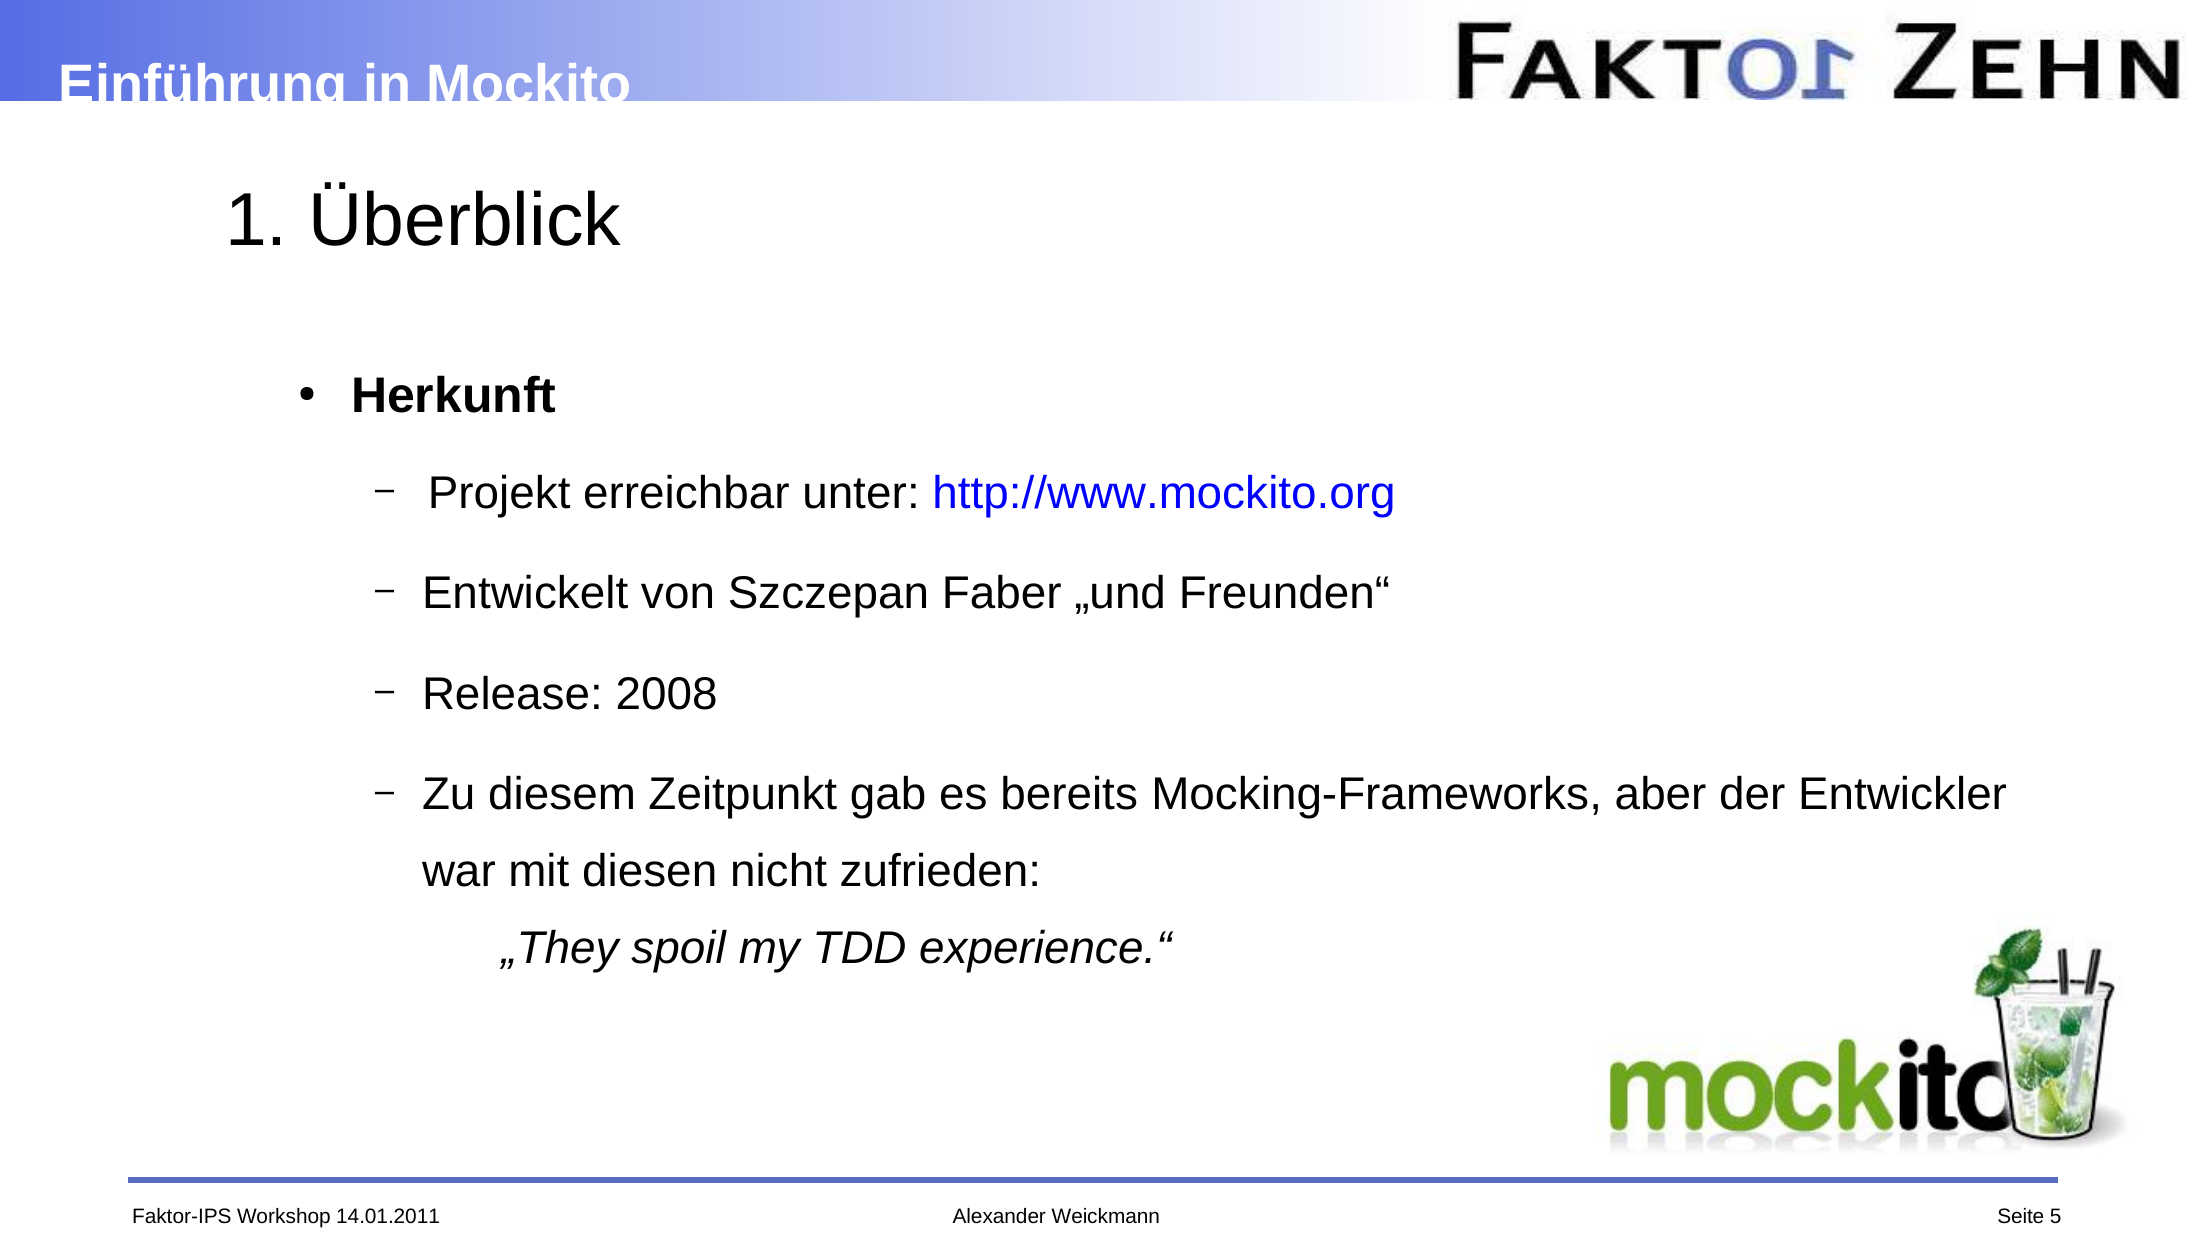

# 1. Überblick
Herkunft
	Projekt erreichbar unter: http://www.mockito.org
Entwickelt von Szczepan Faber „und Freunden“
Release: 2008
Zu diesem Zeitpunkt gab es bereits Mocking-Frameworks, aber der Entwickler war mit diesen nicht zufrieden:
		„They spoil my TDD experience.“